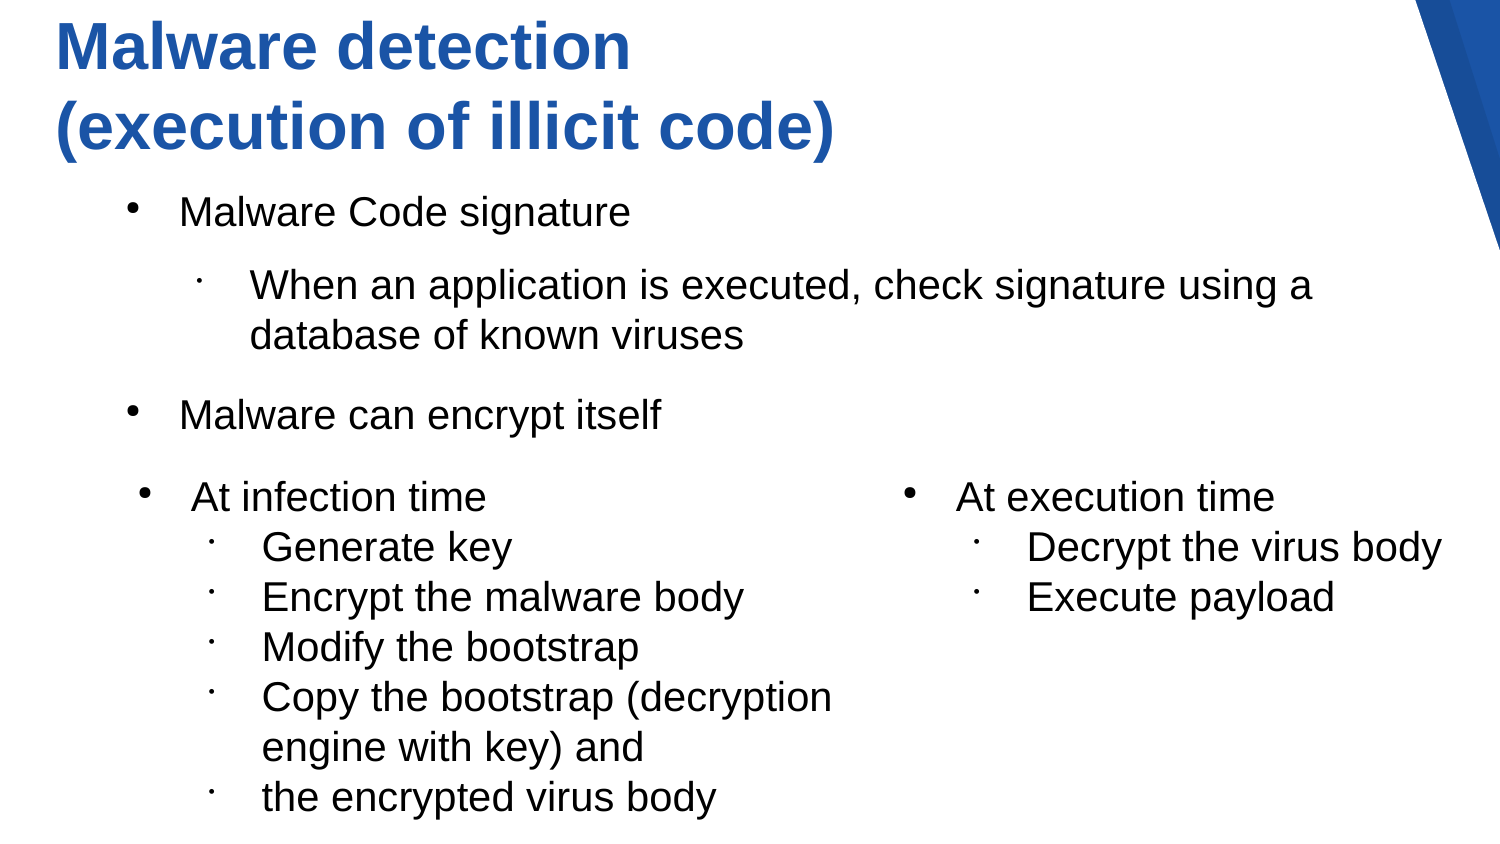

# Malware detection (execution of illicit code)
Malware Code signature
When an application is executed, check signature using a database of known viruses
Malware can encrypt itself
At infection time
Generate key
Encrypt the malware body
Modify the bootstrap
Copy the bootstrap (decryption engine with key) and
the encrypted virus body
At execution time
Decrypt the virus body
Execute payload